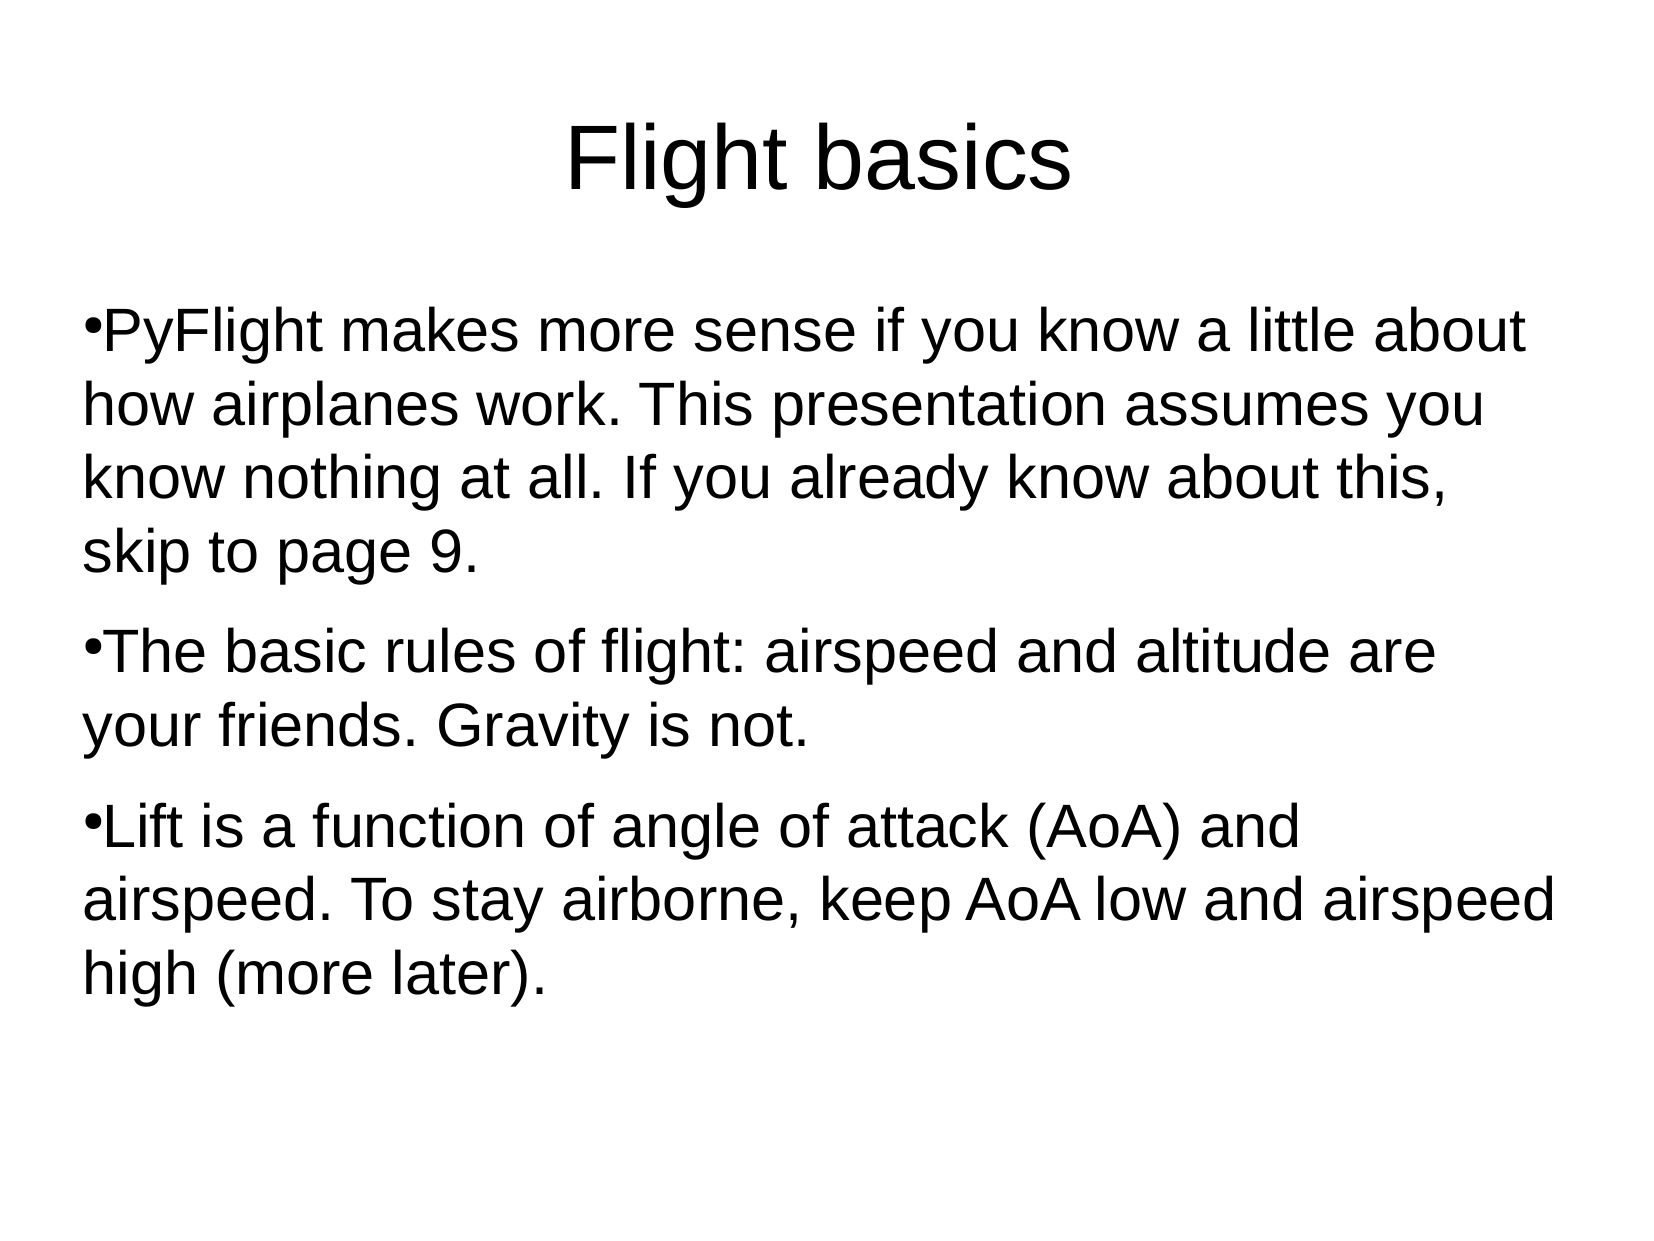

# Flight basics
PyFlight makes more sense if you know a little about how airplanes work. This presentation assumes you know nothing at all. If you already know about this, skip to page 9.
The basic rules of flight: airspeed and altitude are your friends. Gravity is not.
Lift is a function of angle of attack (AoA) and airspeed. To stay airborne, keep AoA low and airspeed high (more later).